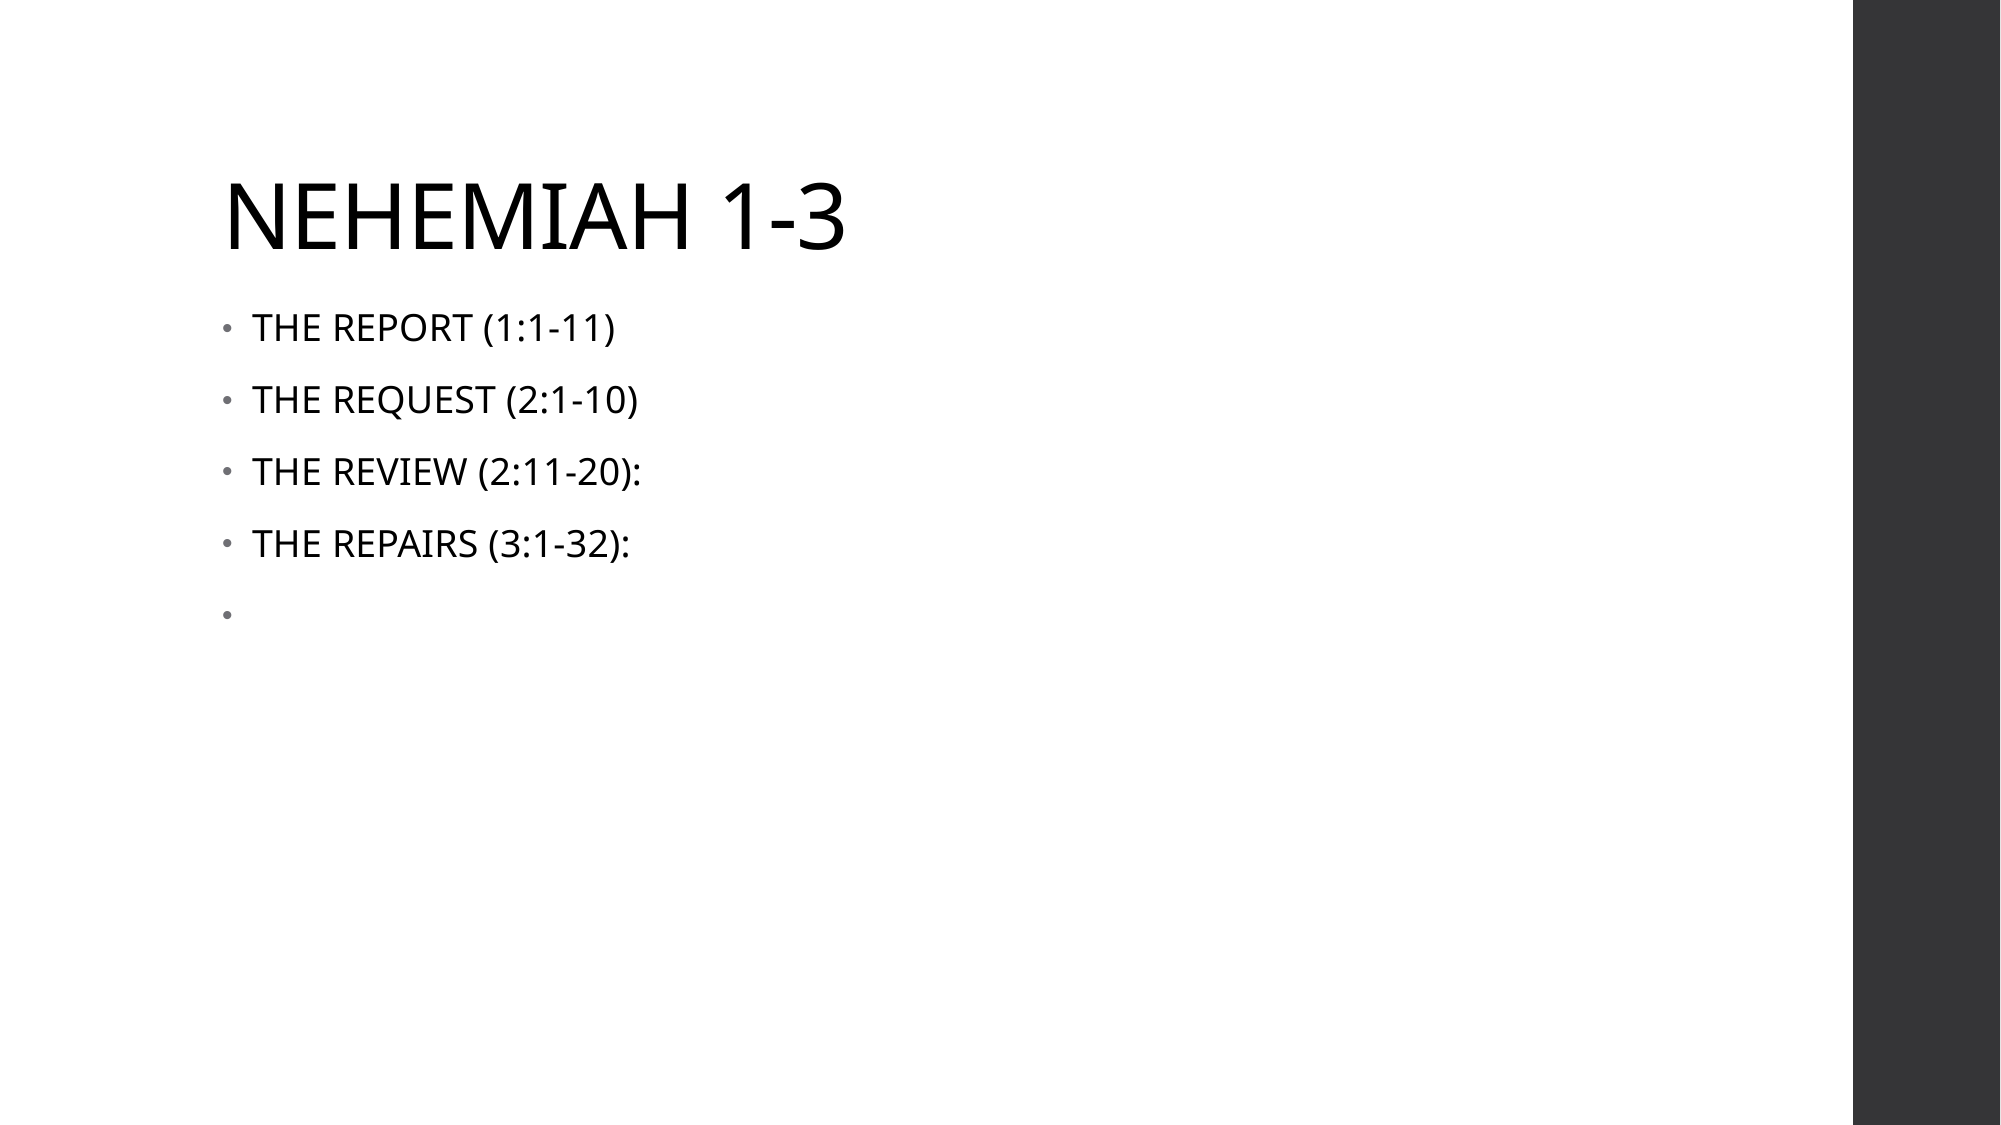

# NEHEMIAH 1-3
THE REPORT (1:1-11)
THE REQUEST (2:1-10)
THE REVIEW (2:11-20):
THE REPAIRS (3:1-32):